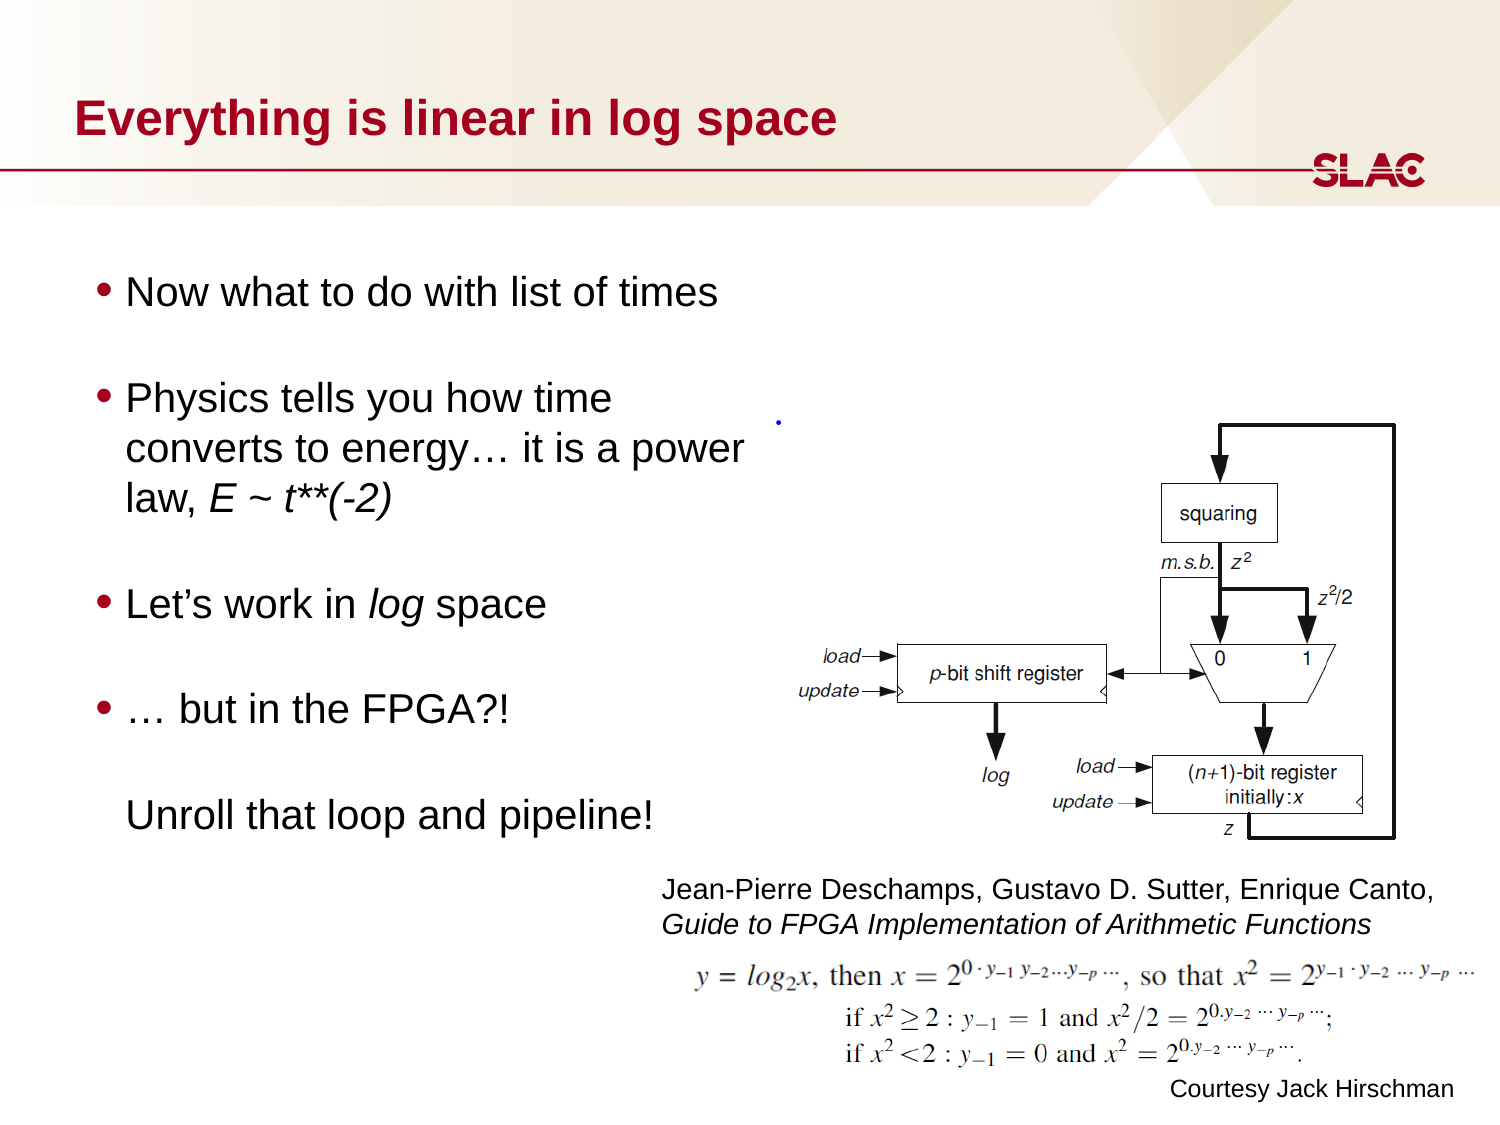

# Everything is linear in log space
Now what to do with list of times
Physics tells you how time converts to energy… it is a power law, E ~ t**(-2)
Let’s work in log space
… but in the FPGA?!
Unroll that loop and pipeline!
Jean-Pierre Deschamps, Gustavo D. Sutter, Enrique Canto,
Guide to FPGA Implementation of Arithmetic Functions
Courtesy Jack Hirschman